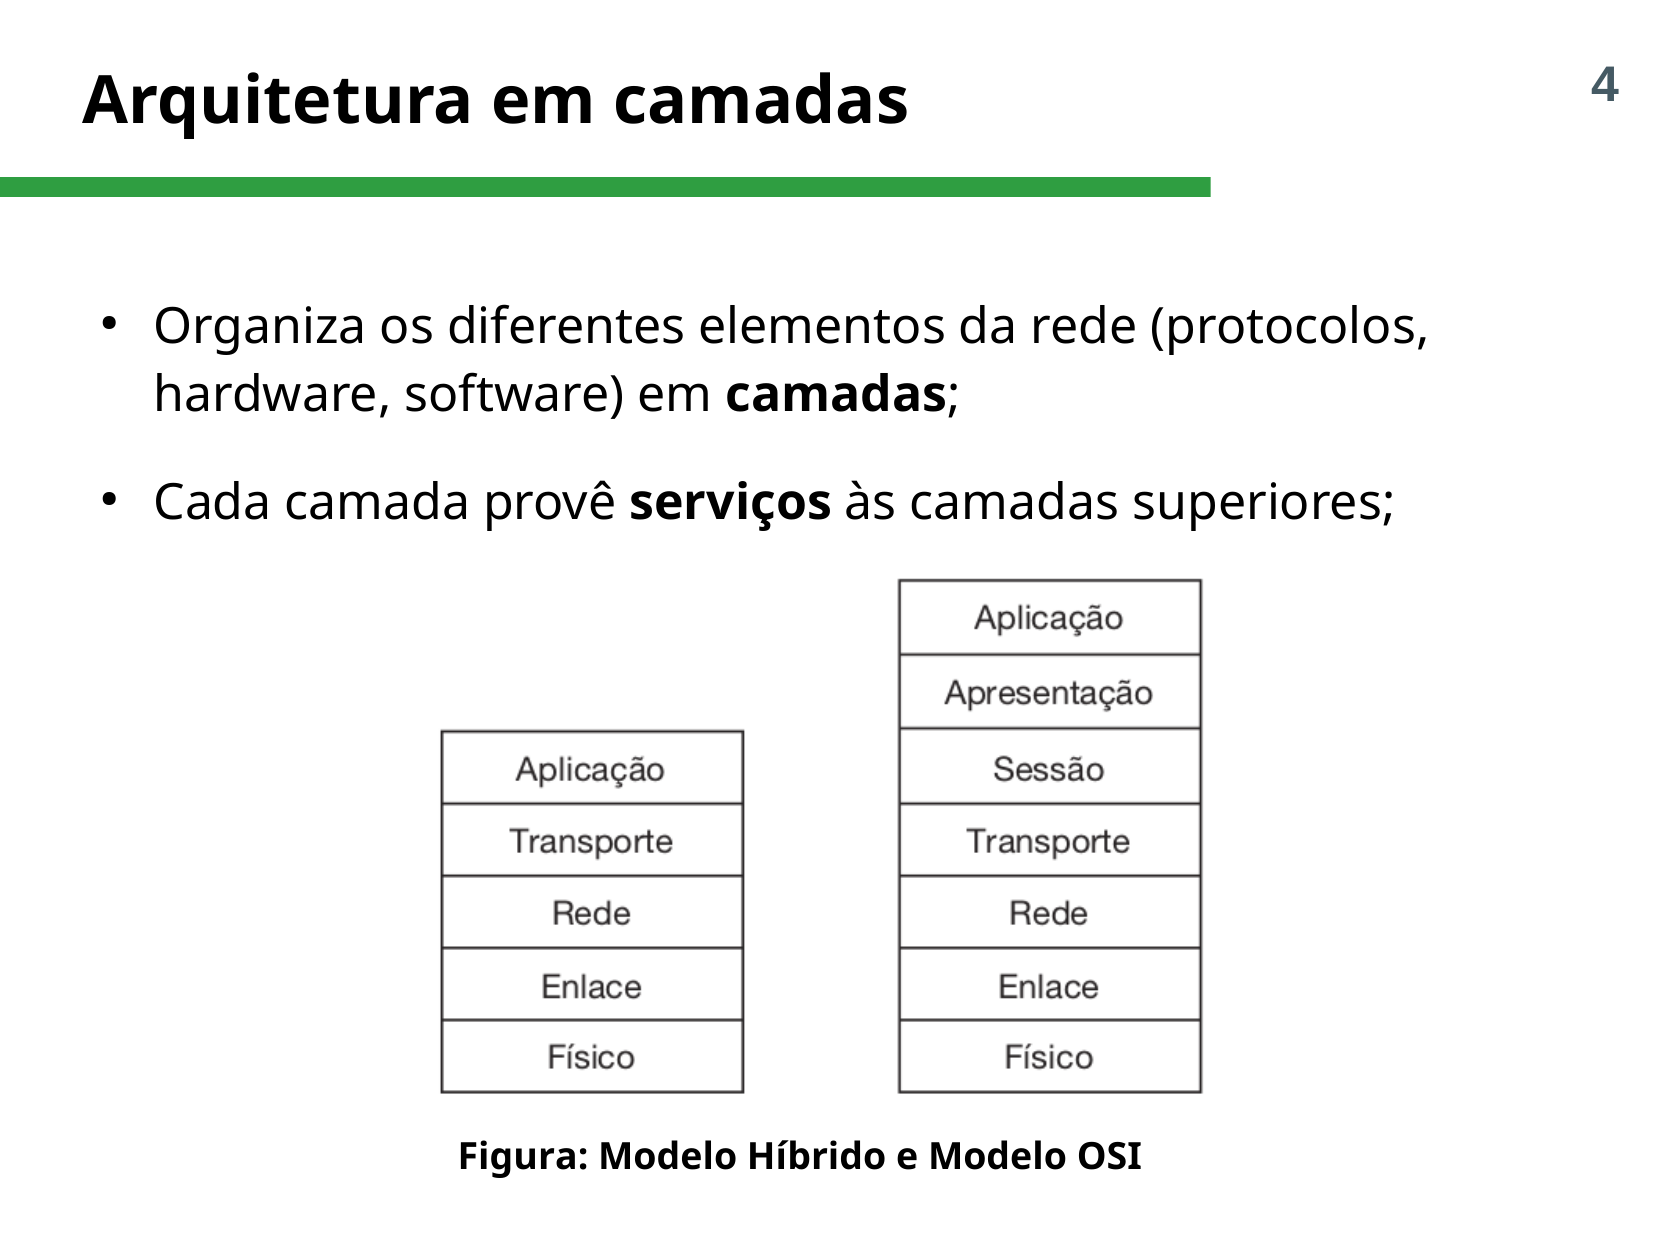

Arquitetura em camadas
# Organiza os diferentes elementos da rede (protocolos, hardware, software) em camadas;
Cada camada provê serviços às camadas superiores;
Figura: Modelo Híbrido e Modelo OSI